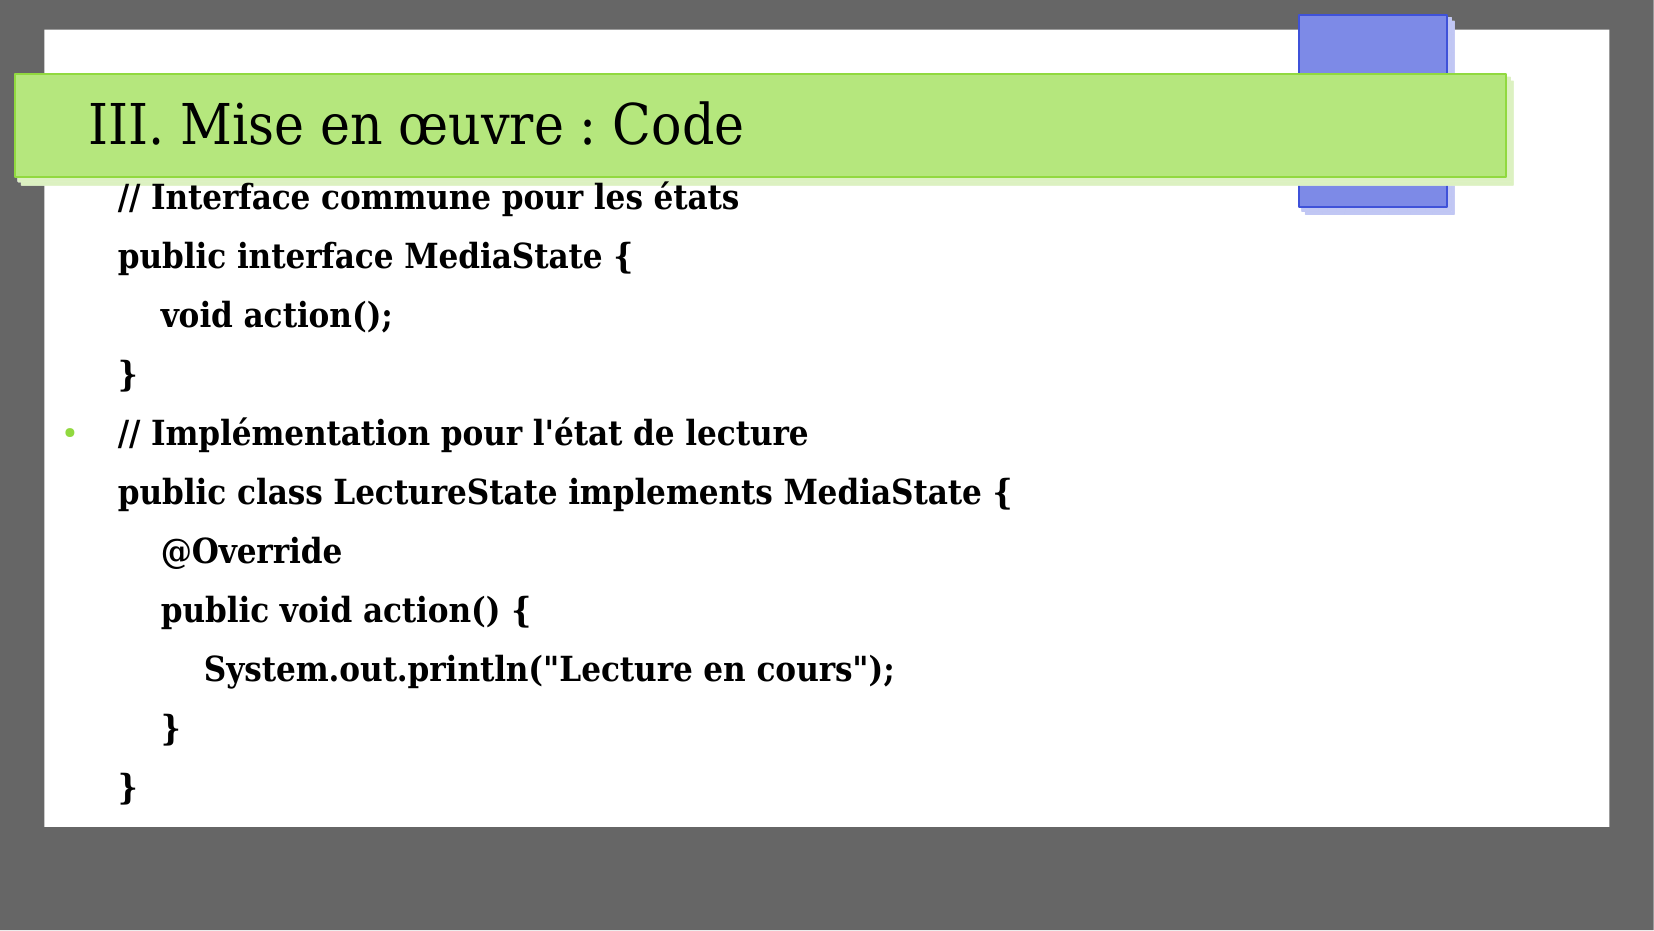

# III. Mise en œuvre : Code
// Interface commune pour les états
public interface MediaState {
 void action();
}
// Implémentation pour l'état de lecture
public class LectureState implements MediaState {
 @Override
 public void action() {
 System.out.println("Lecture en cours");
 }
}